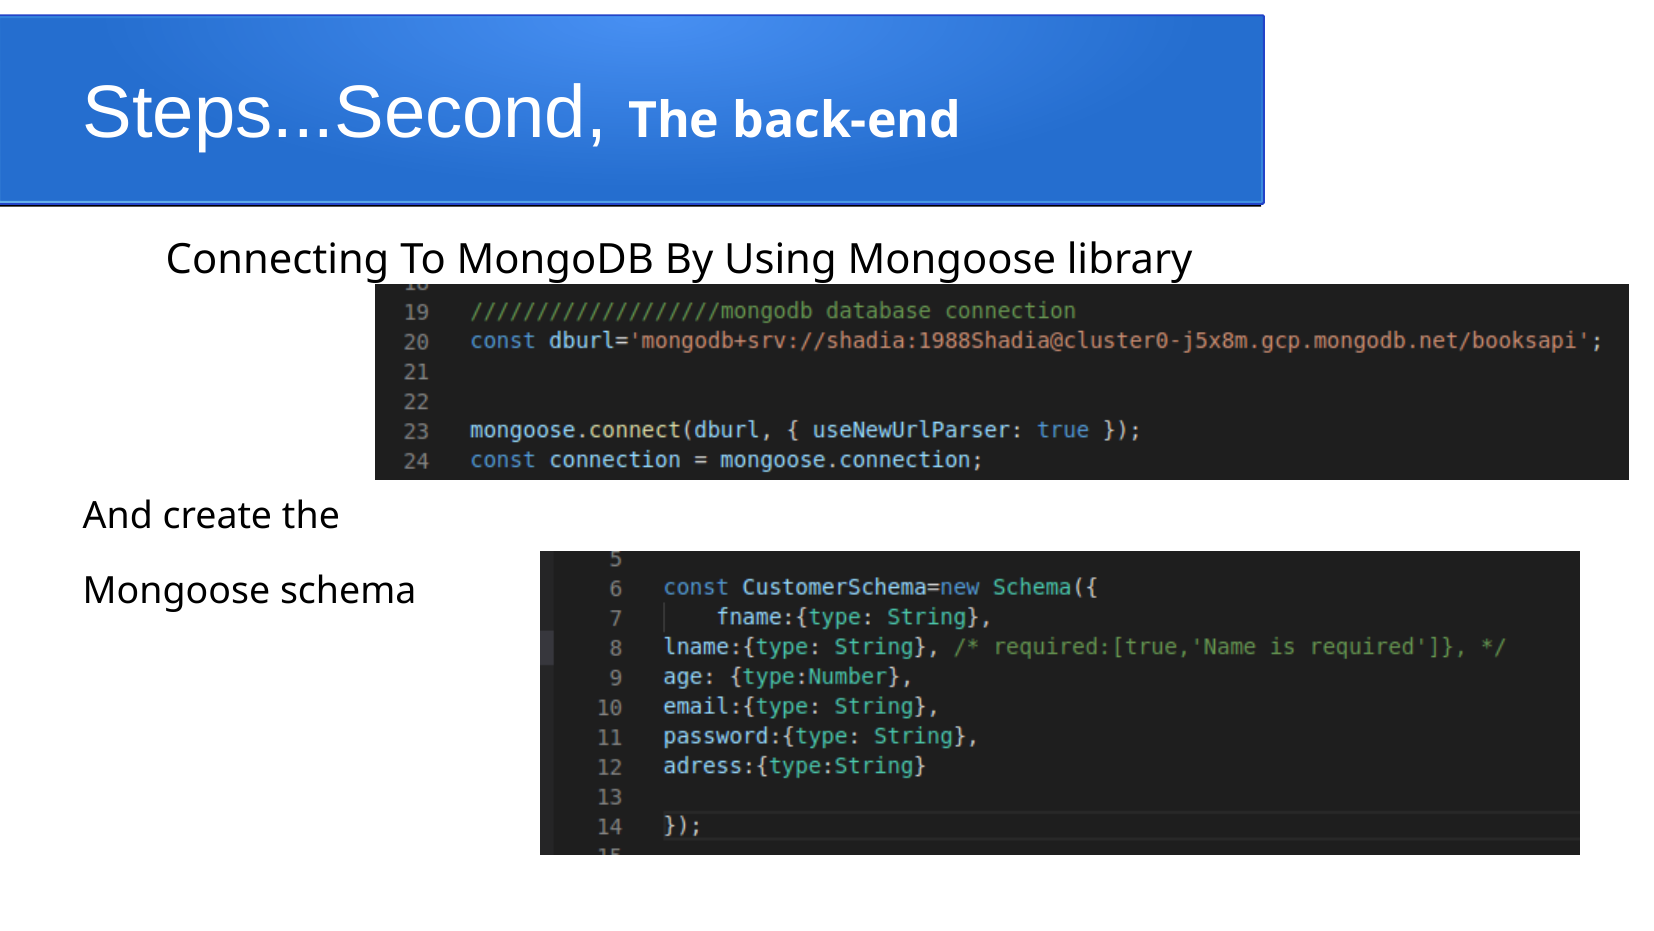

# Steps...Second, The back-end
 Connecting To MongoDB By Using Mongoose library
And create the
Mongoose schema